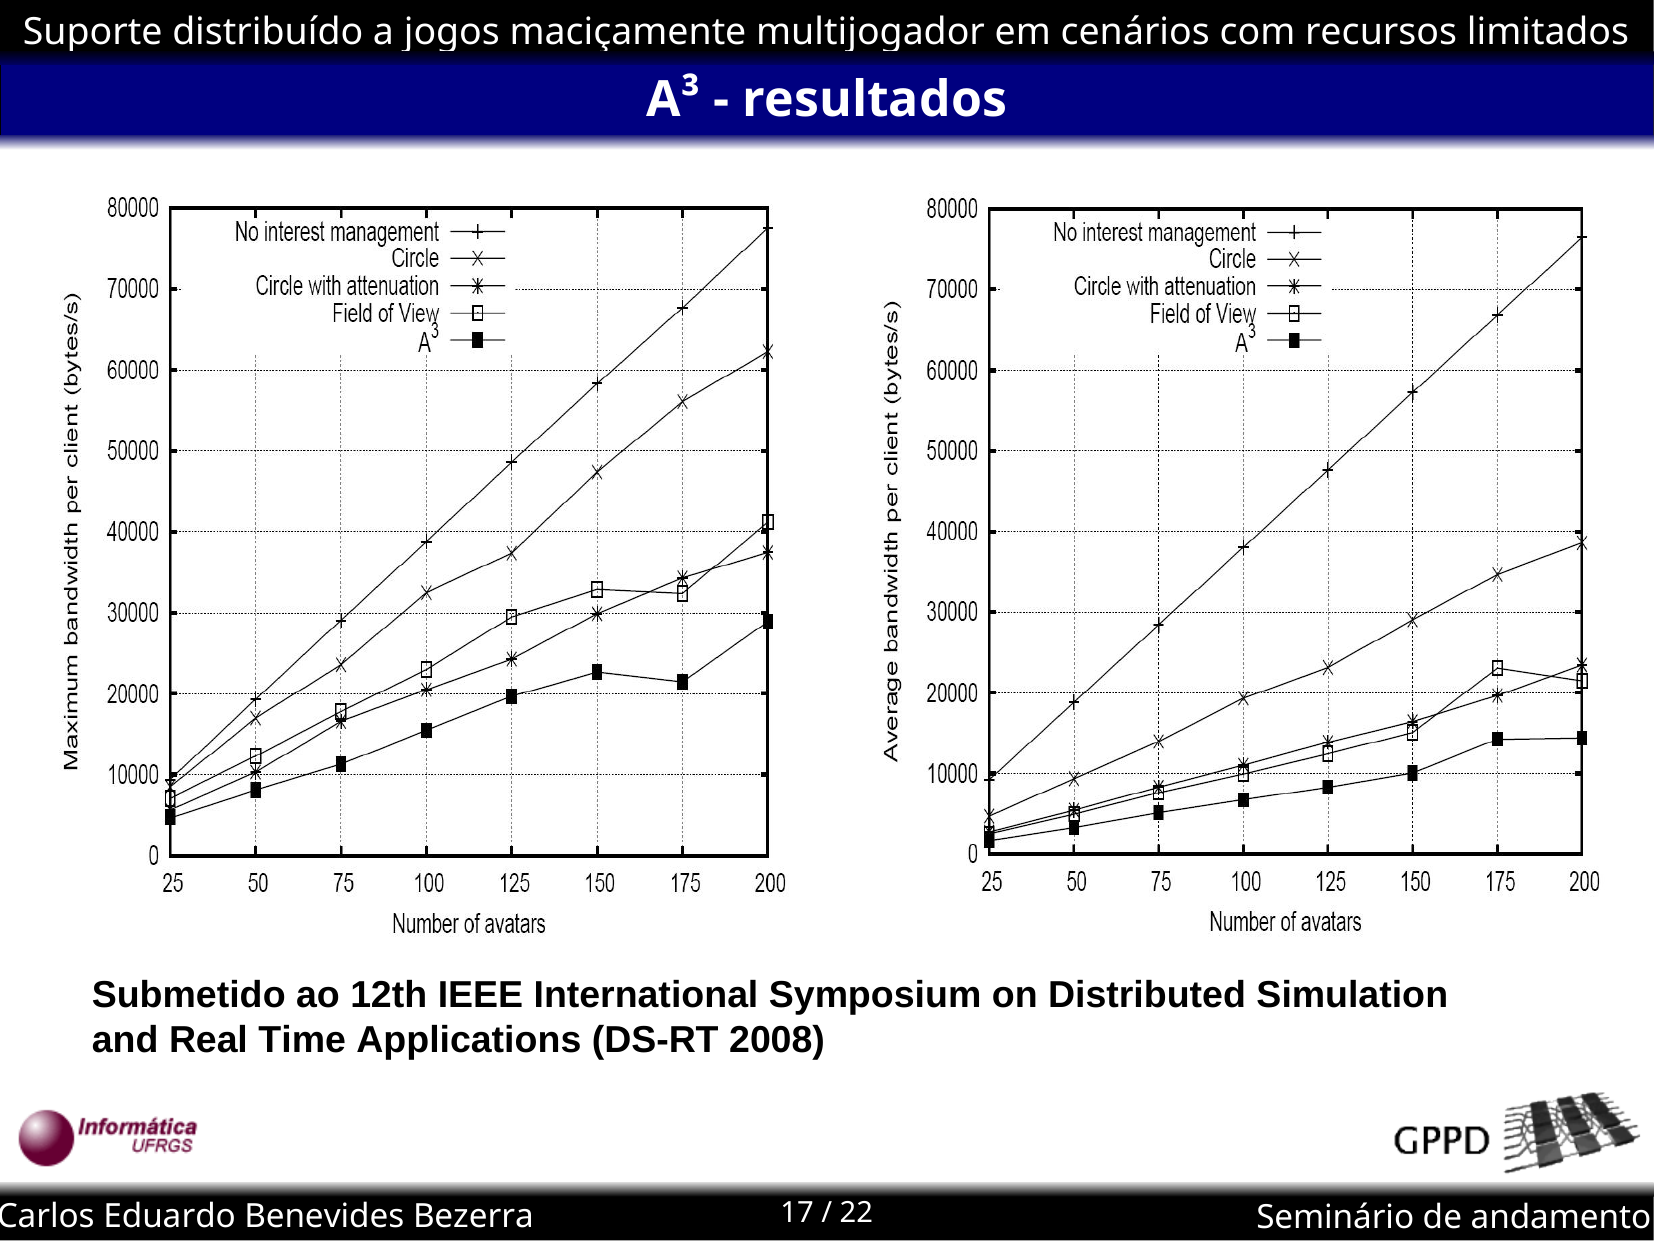

# A³ - resultados
Submetido ao 12th IEEE International Symposium on Distributed Simulation
and Real Time Applications (DS-RT 2008)